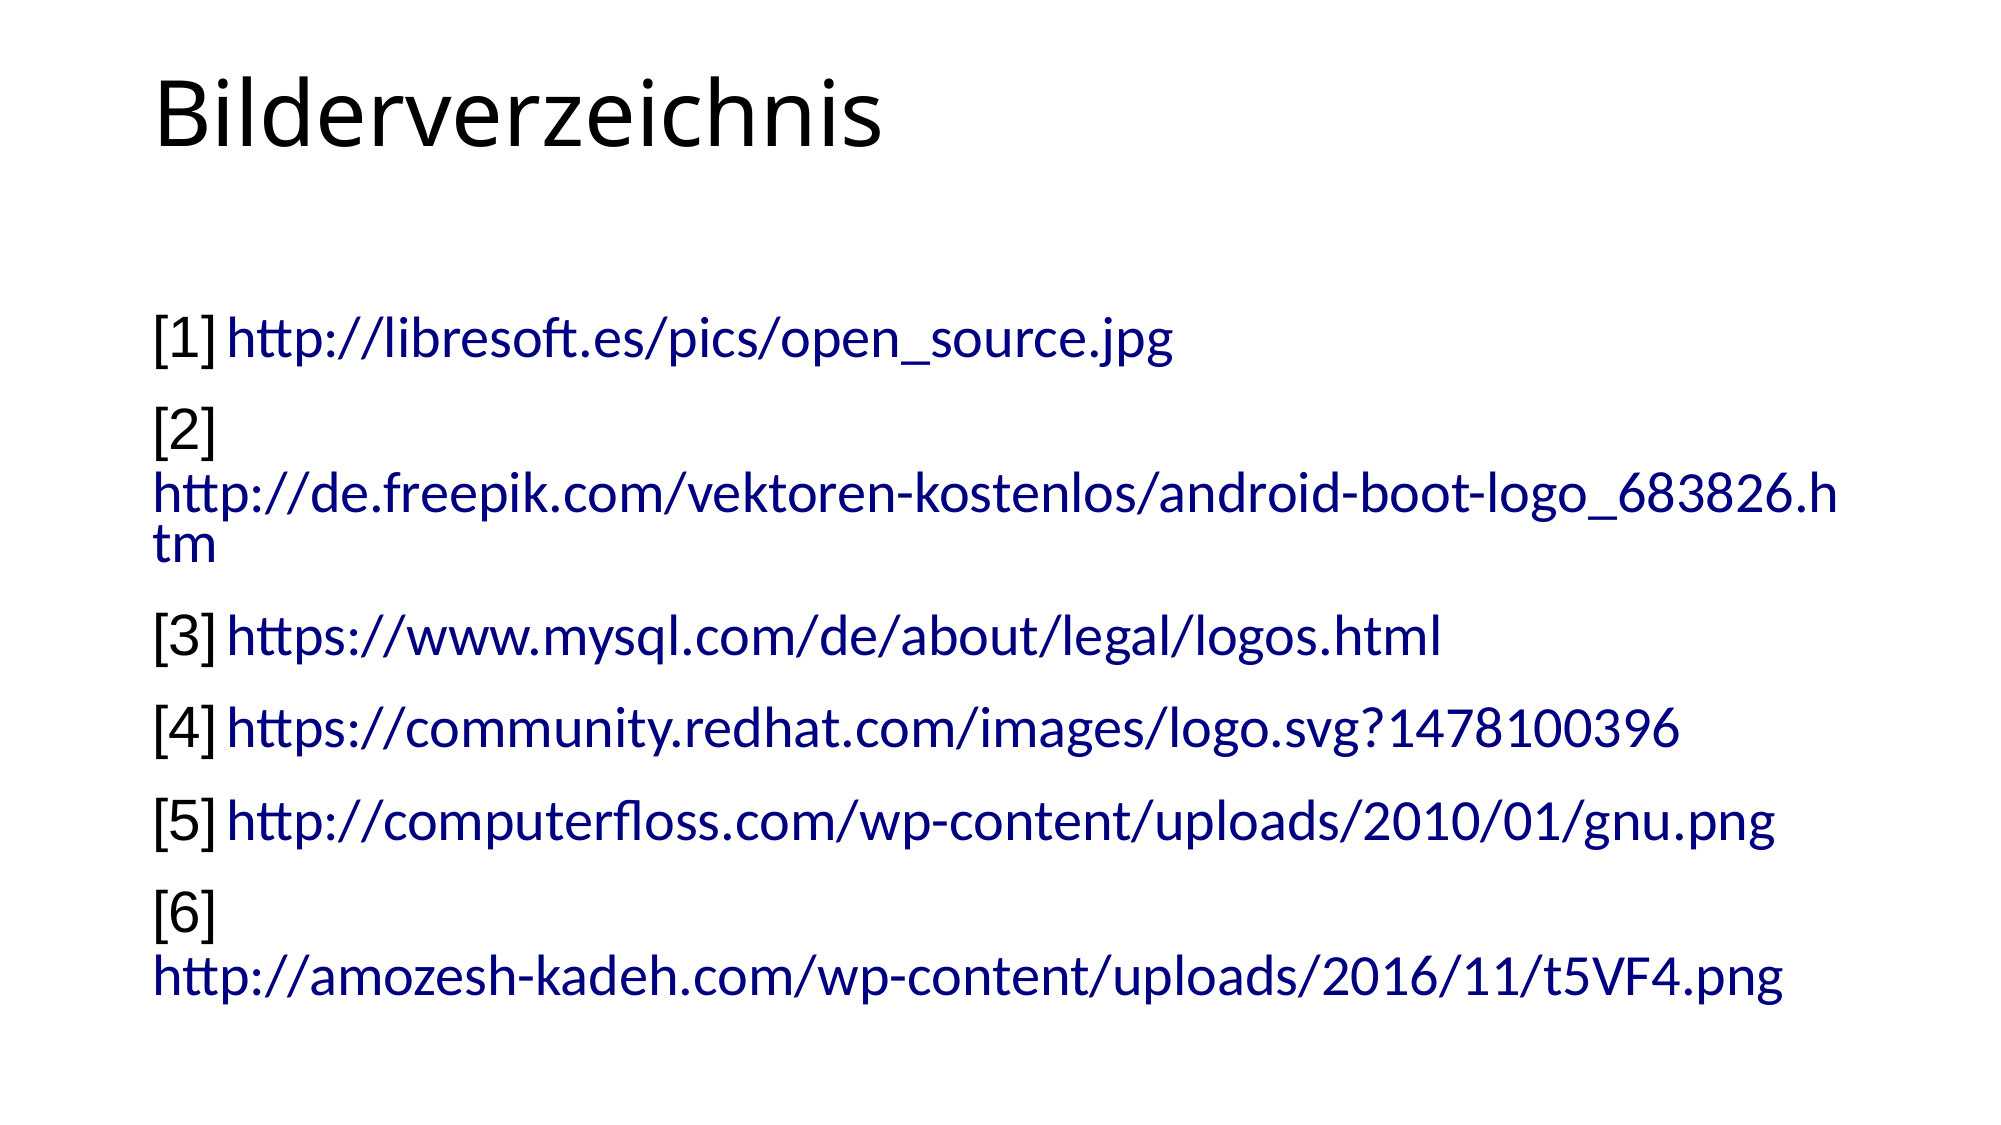

# Bilderverzeichnis
[1]	http://libresoft.es/pics/open_source.jpg
[2]http://de.freepik.com/vektoren-kostenlos/android-boot-logo_683826.htm
[3]	https://www.mysql.com/de/about/legal/logos.html
[4]	https://community.redhat.com/images/logo.svg?1478100396
[5]	http://computerfloss.com/wp-content/uploads/2010/01/gnu.png
[6]	http://amozesh-kadeh.com/wp-content/uploads/2016/11/t5VF4.png